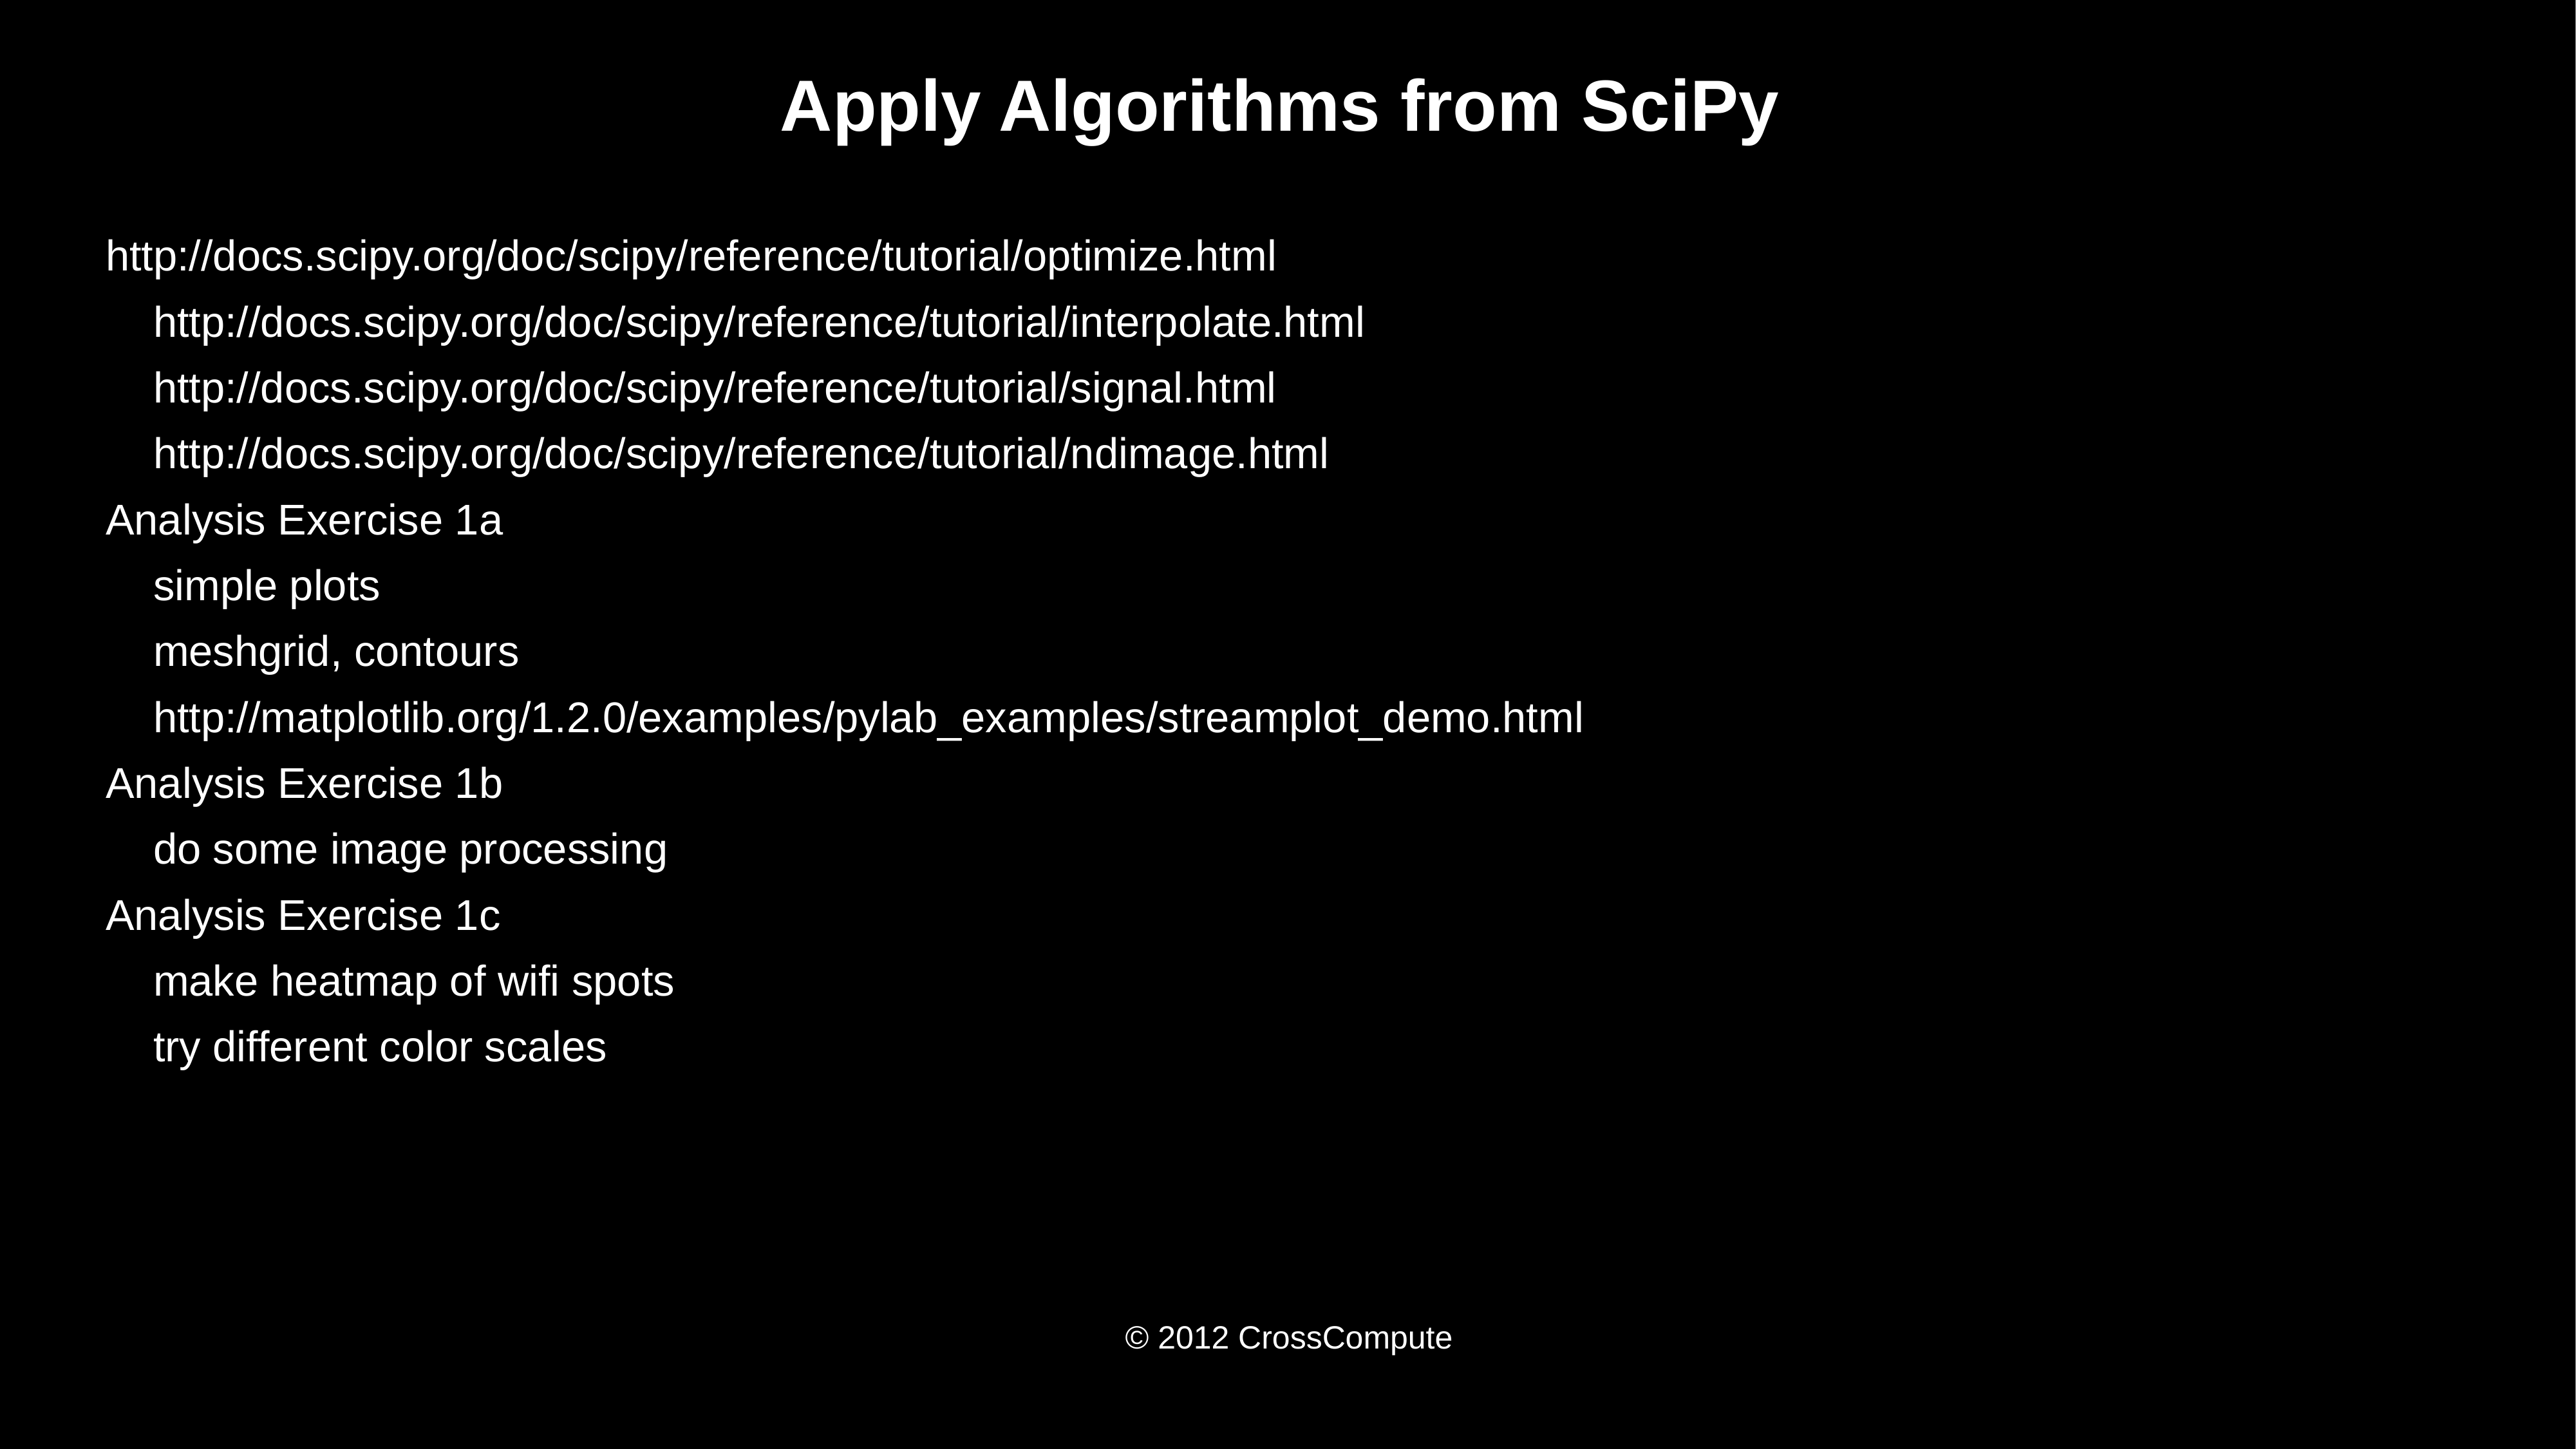

# Apply Algorithms from SciPy
http://docs.scipy.org/doc/scipy/reference/tutorial/optimize.html
 http://docs.scipy.org/doc/scipy/reference/tutorial/interpolate.html
 http://docs.scipy.org/doc/scipy/reference/tutorial/signal.html
 http://docs.scipy.org/doc/scipy/reference/tutorial/ndimage.html
Analysis Exercise 1a
 simple plots
 meshgrid, contours
 http://matplotlib.org/1.2.0/examples/pylab_examples/streamplot_demo.html
Analysis Exercise 1b
 do some image processing
Analysis Exercise 1c
 make heatmap of wifi spots
 try different color scales
© 2012 CrossCompute